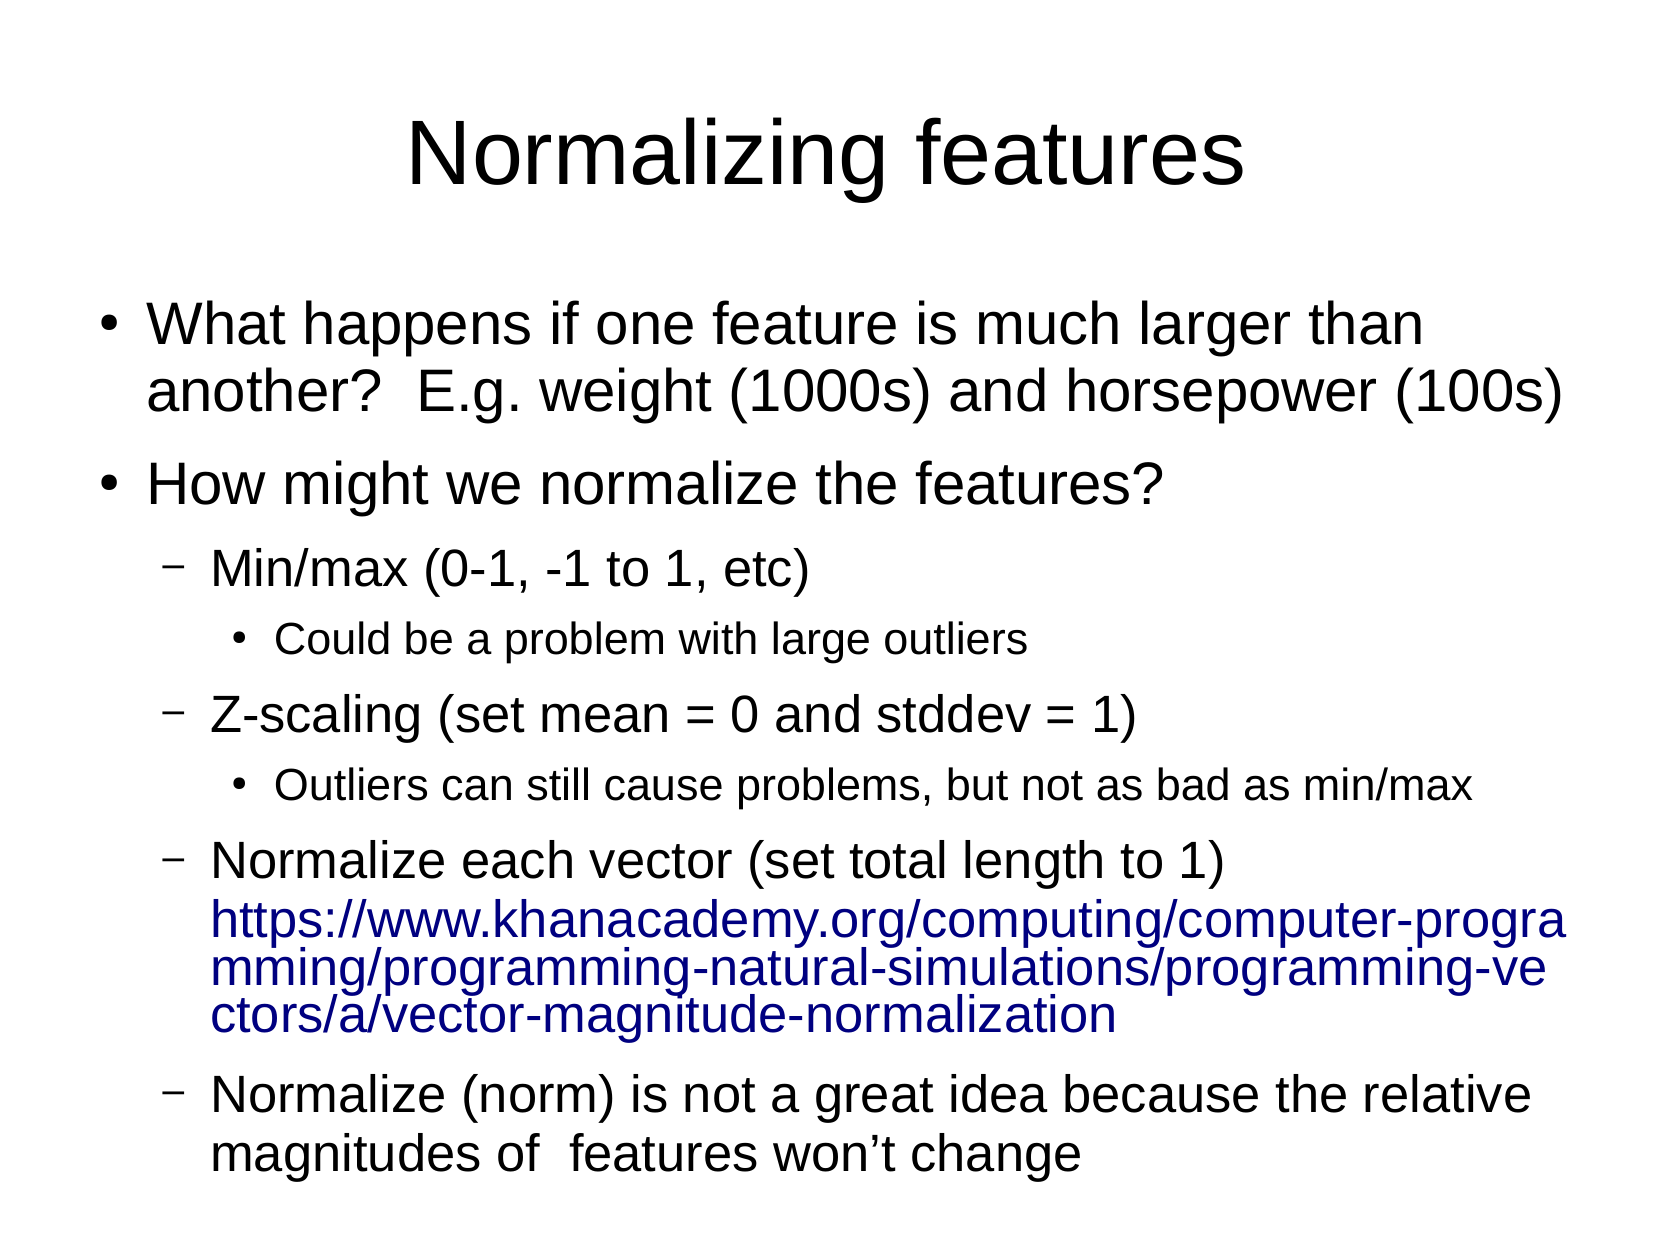

# Normalizing features
What happens if one feature is much larger than another? E.g. weight (1000s) and horsepower (100s)
How might we normalize the features?
Min/max (0-1, -1 to 1, etc)
Could be a problem with large outliers
Z-scaling (set mean = 0 and stddev = 1)
Outliers can still cause problems, but not as bad as min/max
Normalize each vector (set total length to 1) https://www.khanacademy.org/computing/computer-programming/programming-natural-simulations/programming-vectors/a/vector-magnitude-normalization
Normalize (norm) is not a great idea because the relative magnitudes of features won’t change